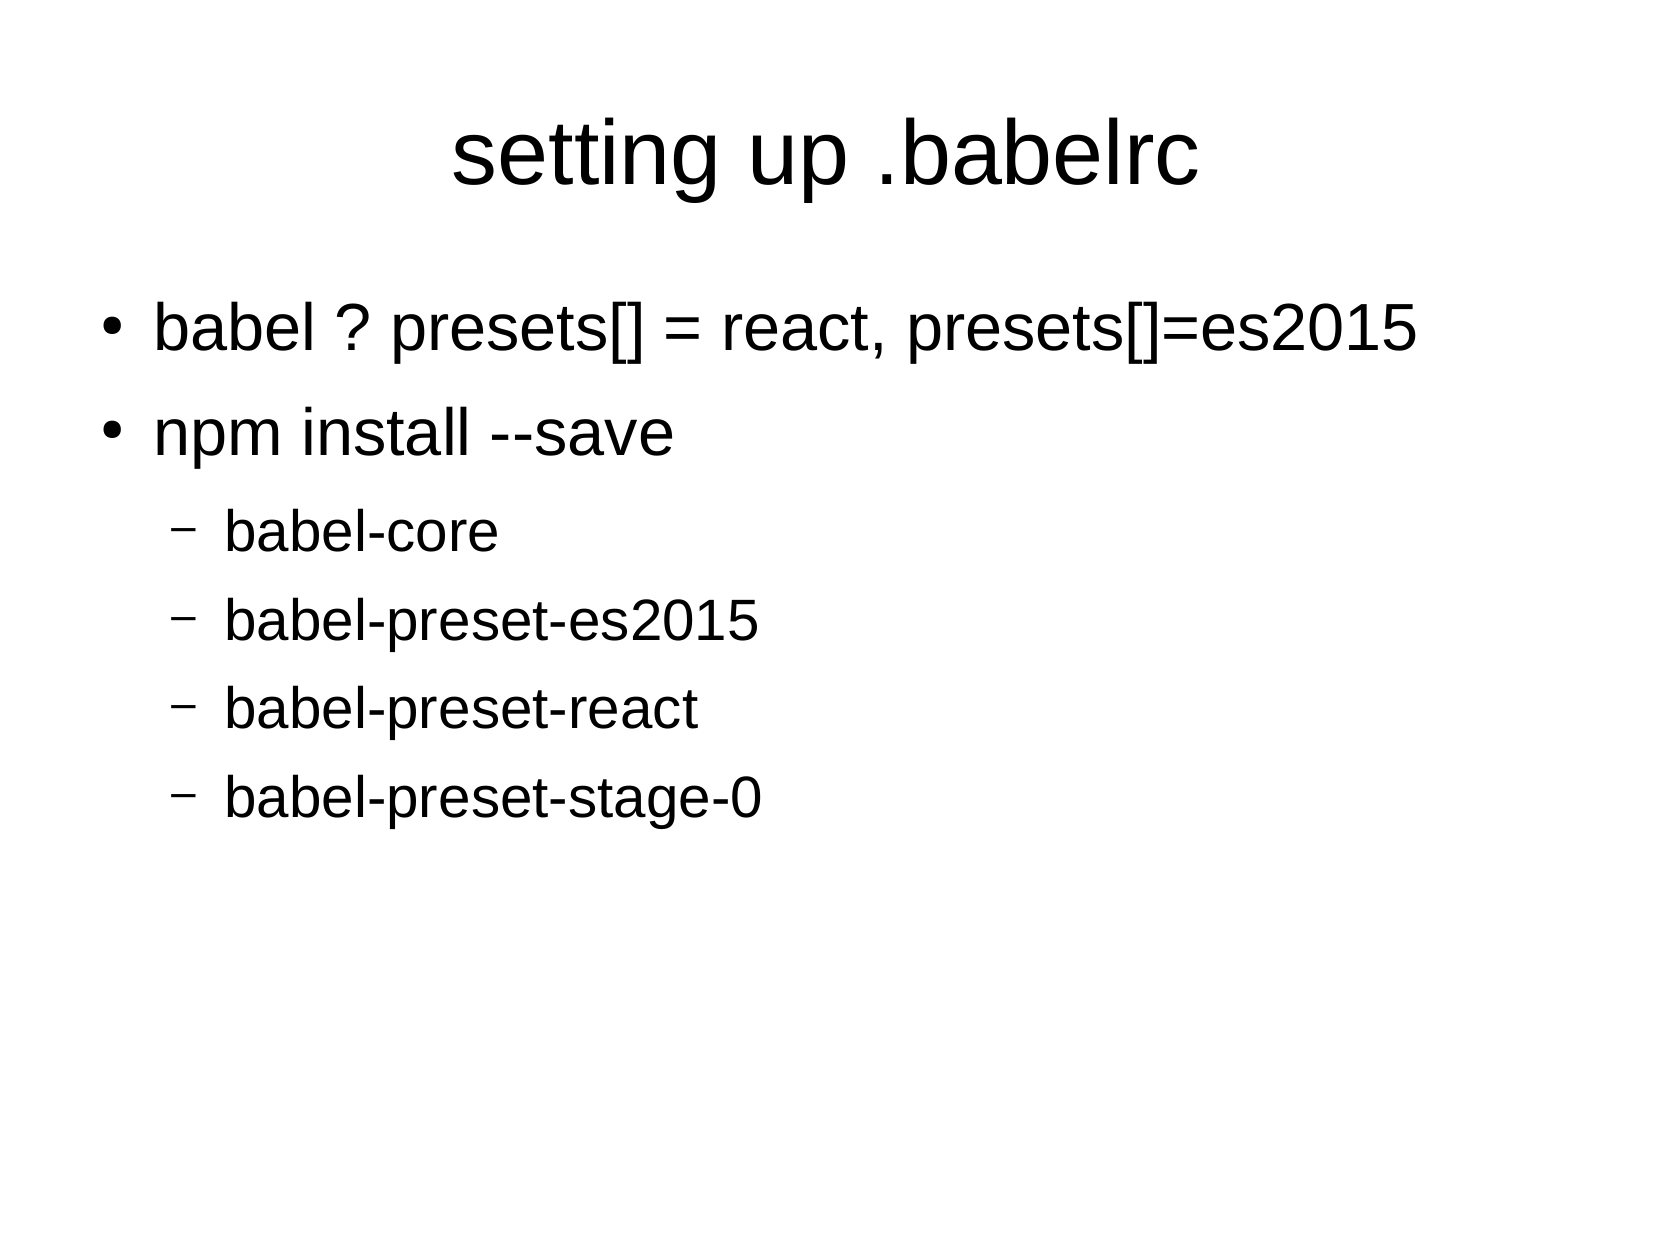

# setting up .babelrc
babel ? presets[] = react, presets[]=es2015
npm install --save
babel-core
babel-preset-es2015
babel-preset-react
babel-preset-stage-0